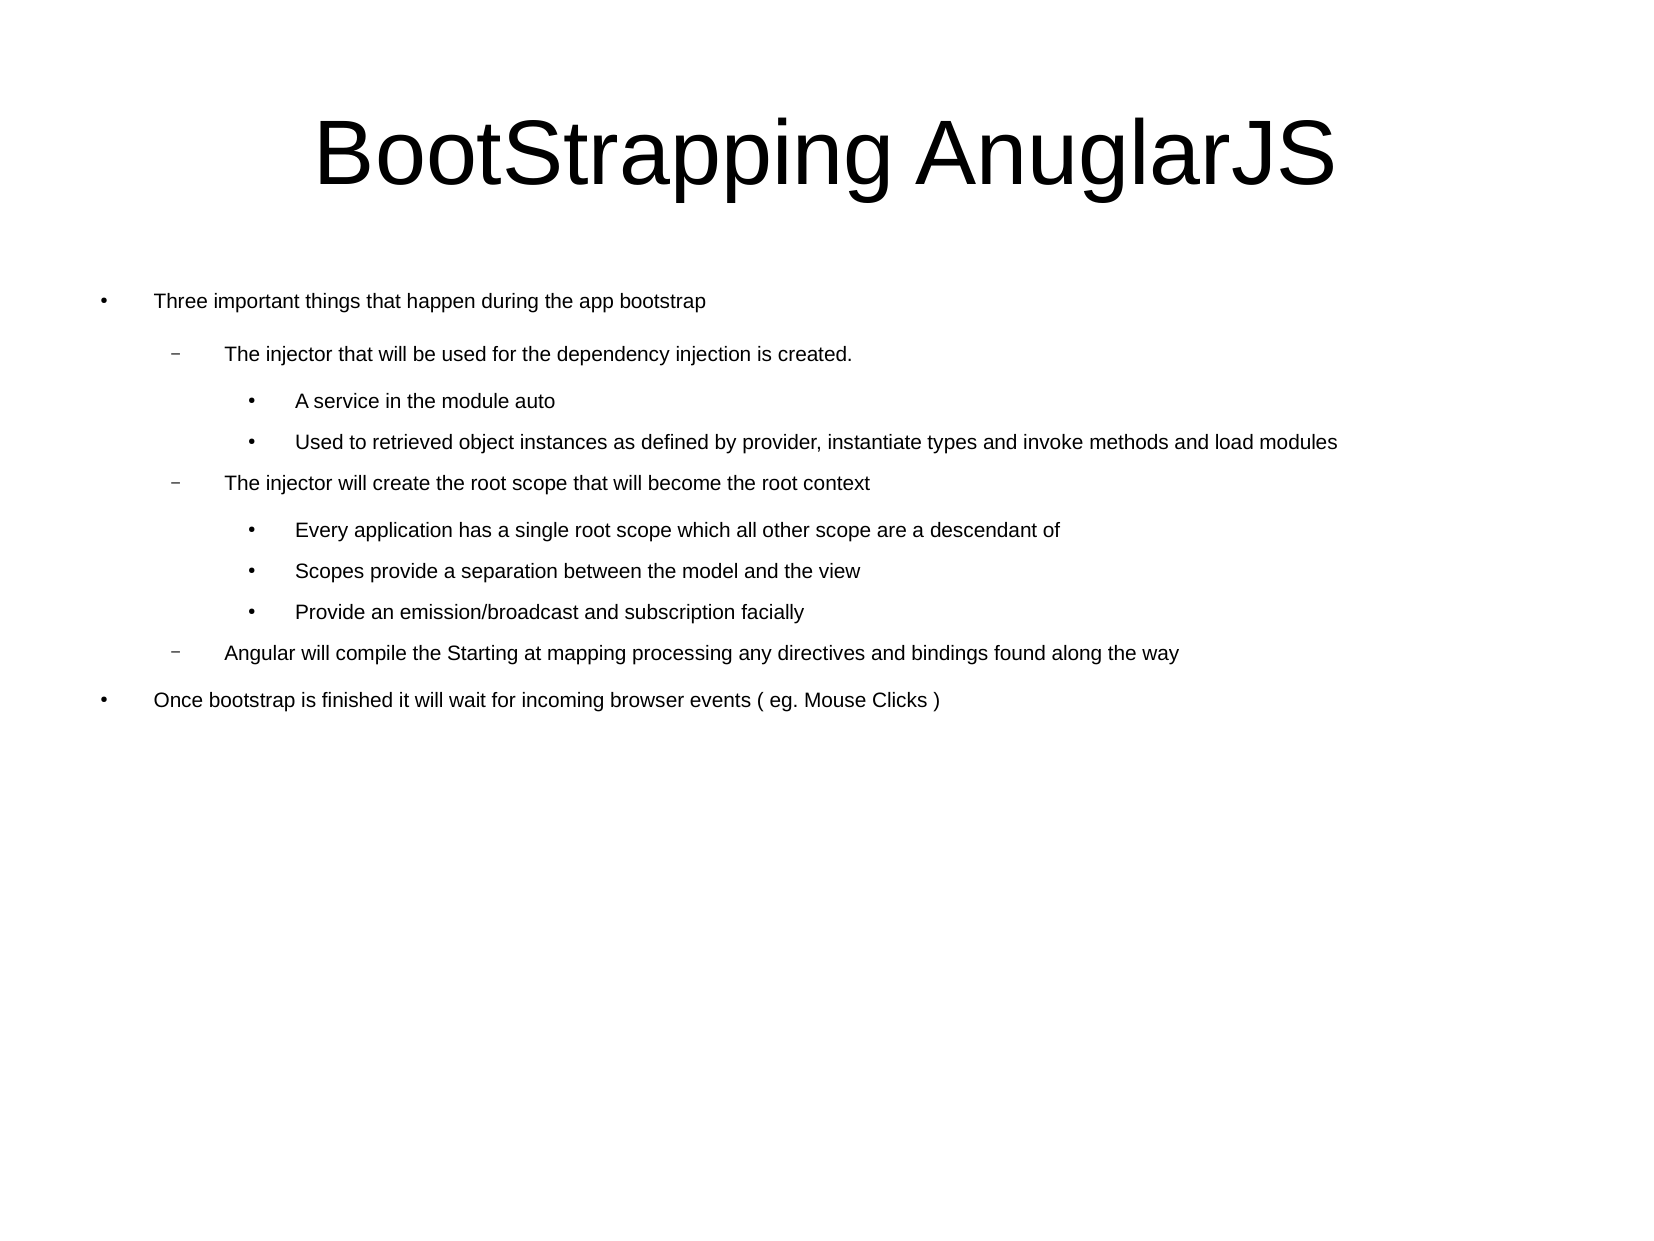

# BootStrapping AnuglarJS
Three important things that happen during the app bootstrap
The injector that will be used for the dependency injection is created.
A service in the module auto
Used to retrieved object instances as defined by provider, instantiate types and invoke methods and load modules
The injector will create the root scope that will become the root context
Every application has a single root scope which all other scope are a descendant of
Scopes provide a separation between the model and the view
Provide an emission/broadcast and subscription facially
Angular will compile the Starting at mapping processing any directives and bindings found along the way
Once bootstrap is finished it will wait for incoming browser events ( eg. Mouse Clicks )